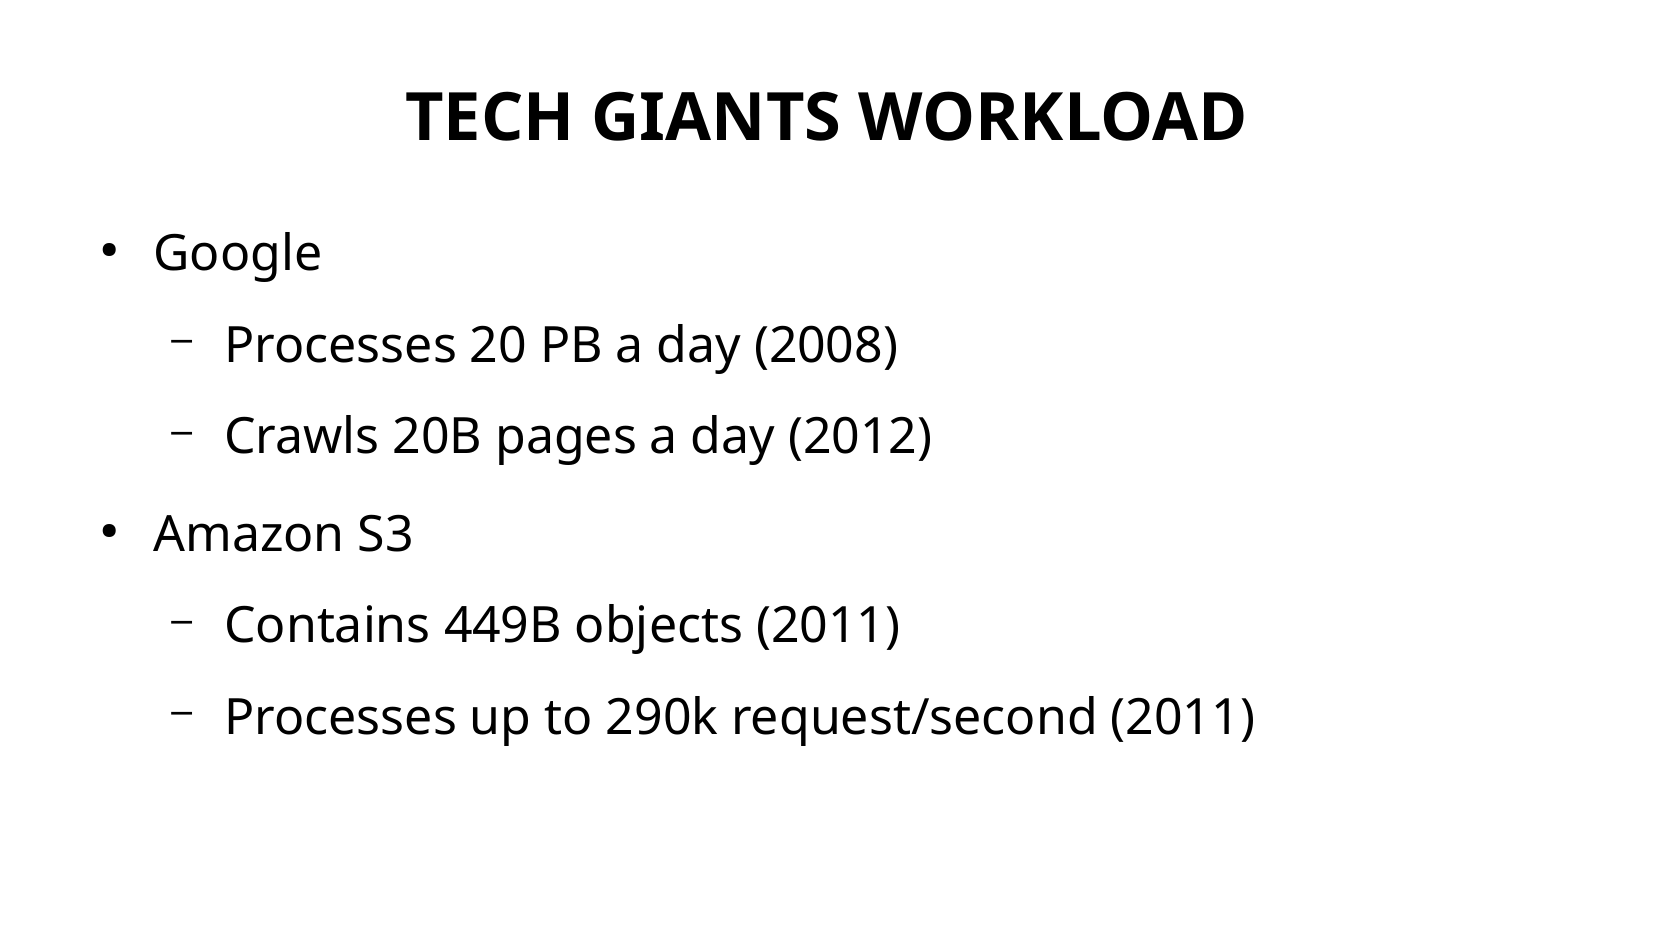

# TECH GIANTS WORKLOAD
Google
Processes 20 PB a day (2008)
Crawls 20B pages a day (2012)
Amazon S3
Contains 449B objects (2011)
Processes up to 290k request/second (2011)